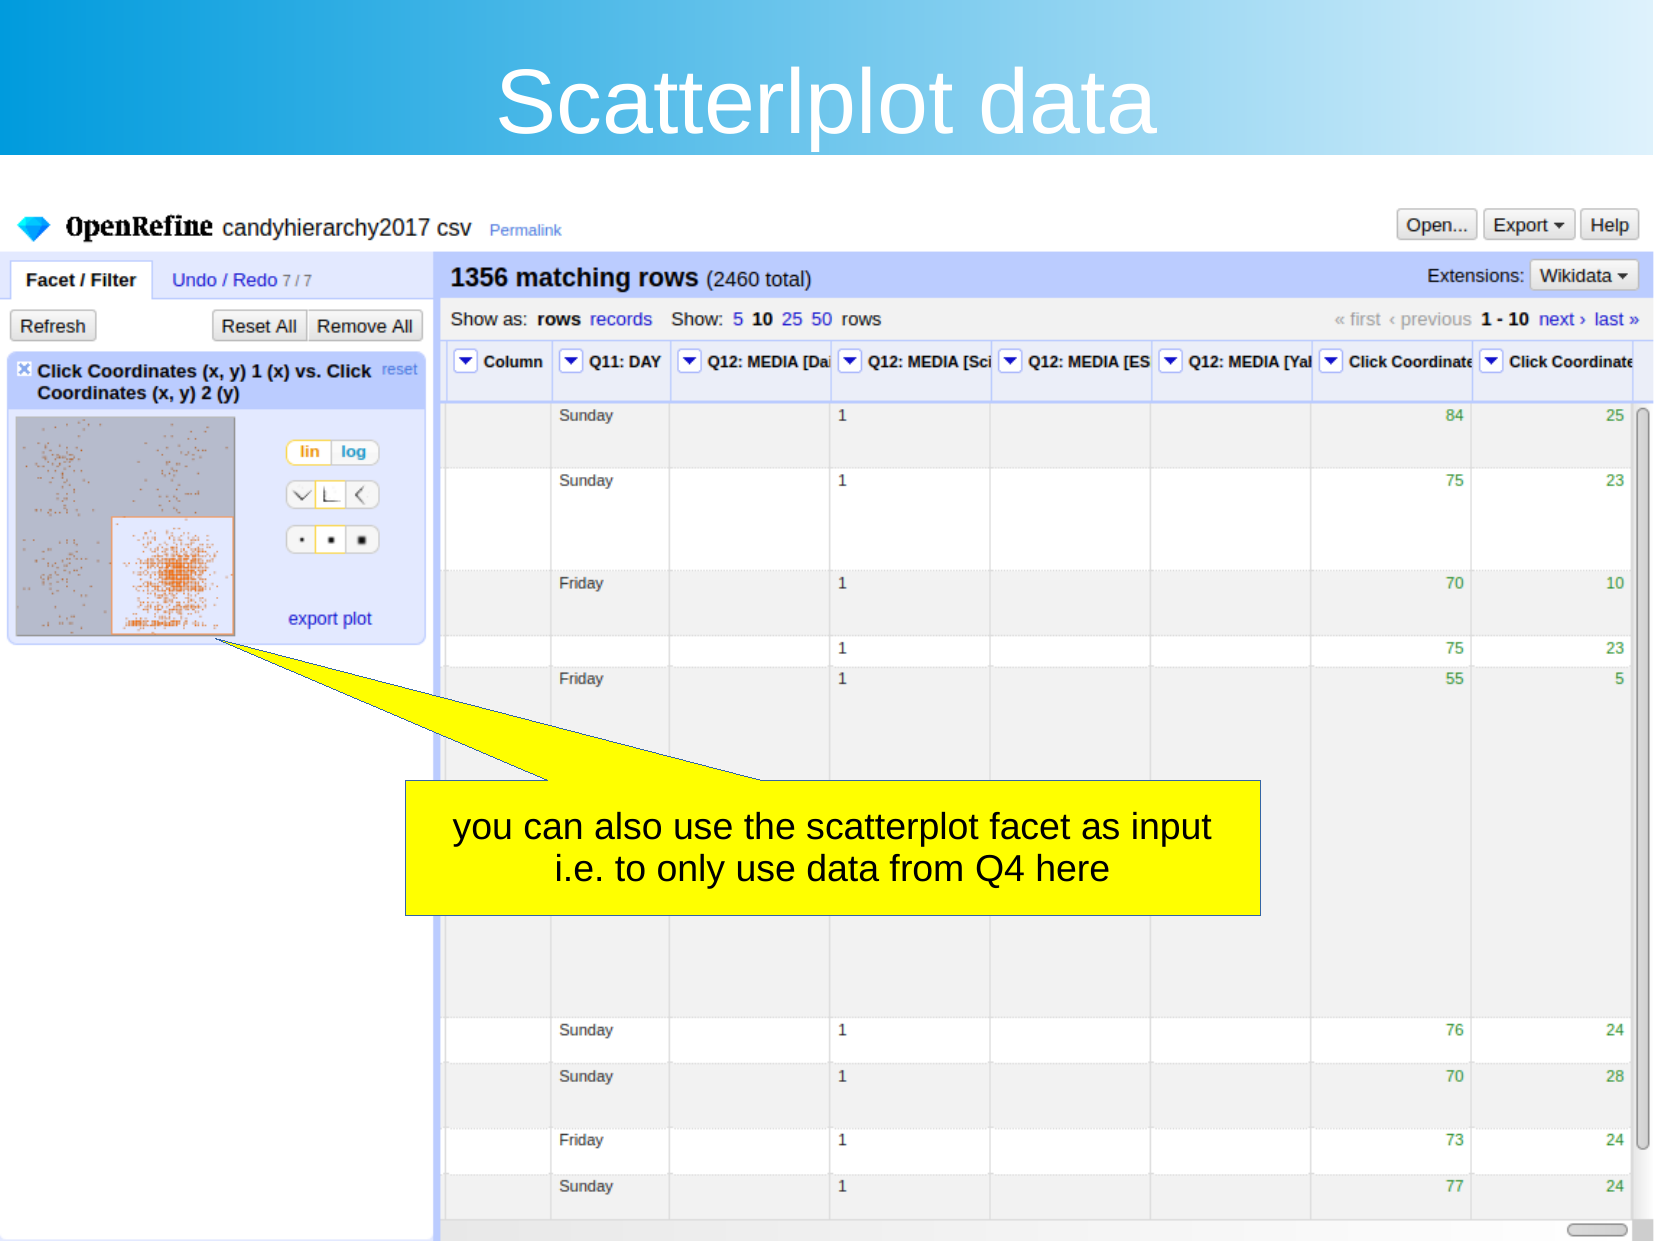

# Scatterlplot data
you can also use the scatterplot facet as input
i.e. to only use data from Q4 here